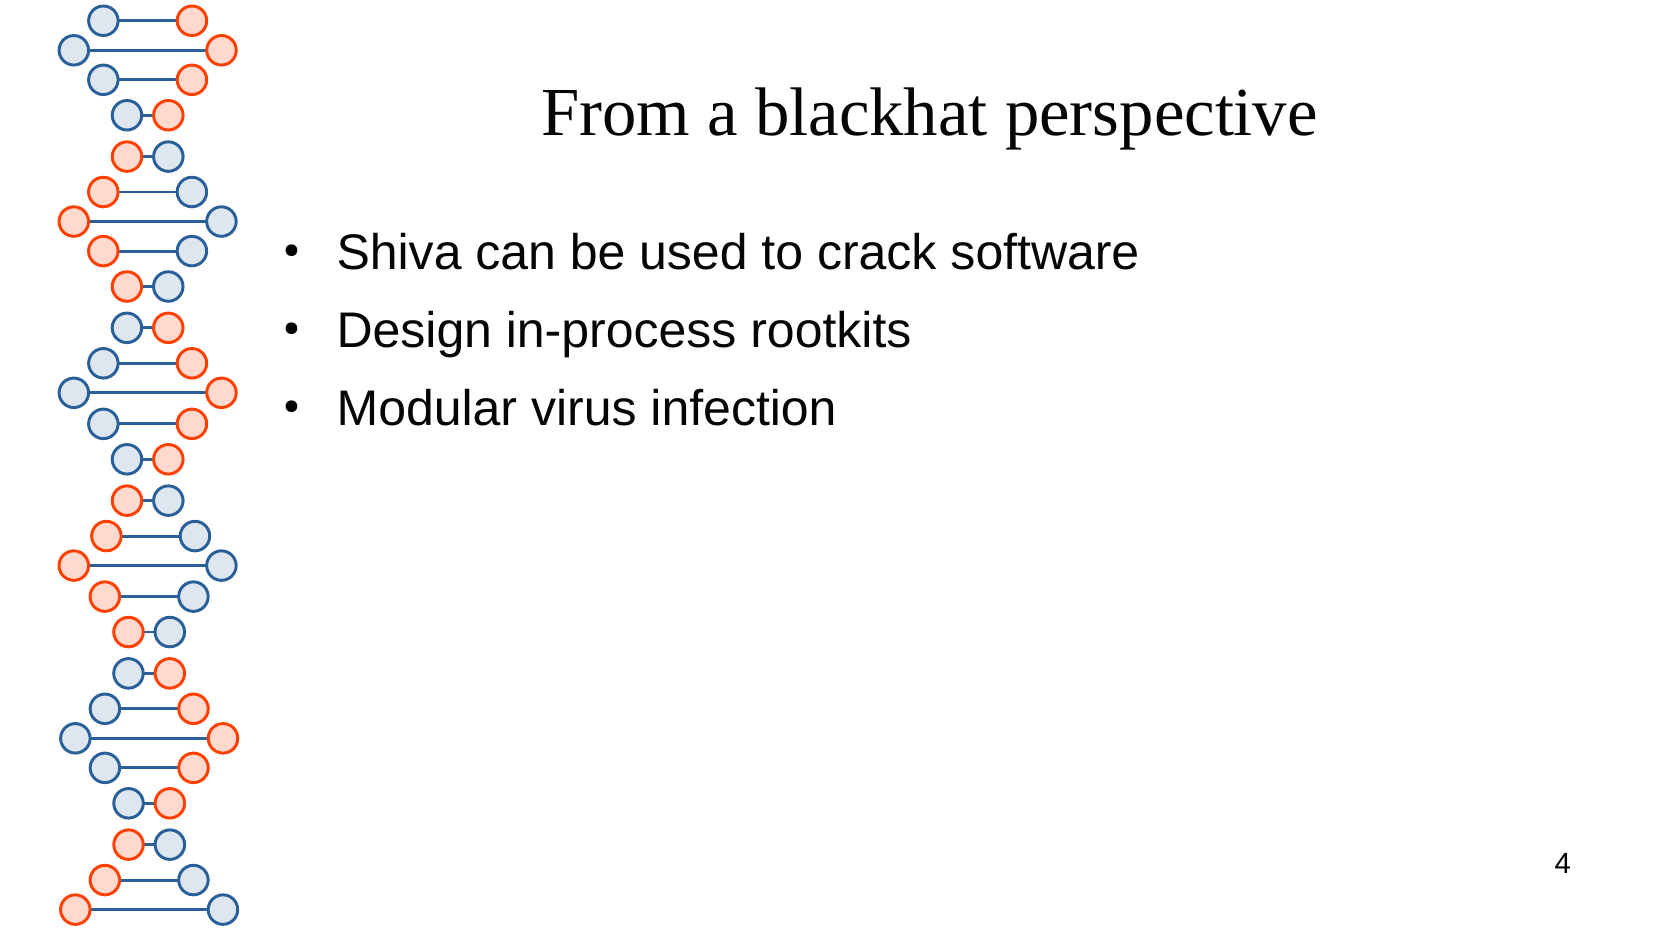

# From a blackhat perspective
Shiva can be used to crack software
Design in-process rootkits
Modular virus infection
4